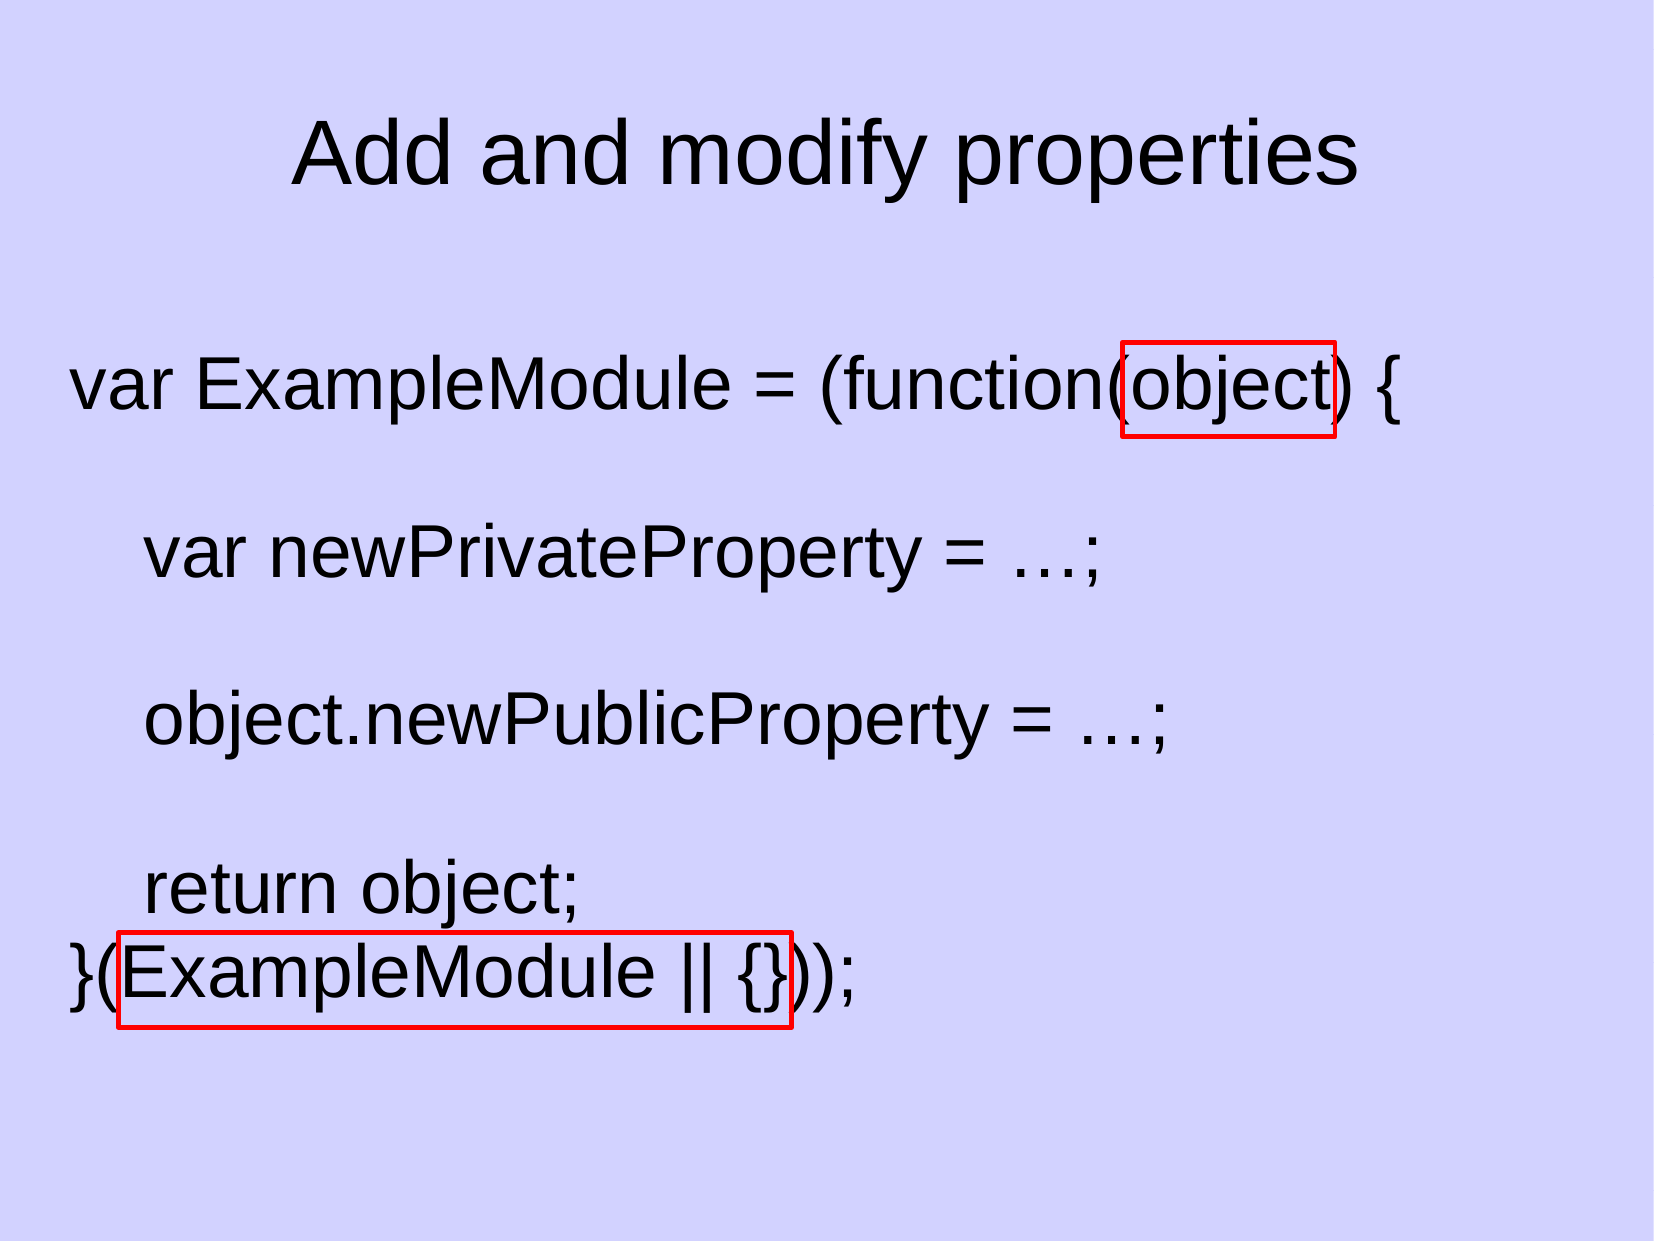

# Add and modify properties
var ExampleModule = (function(object) {
	var newPrivateProperty = …;
	object.newPublicProperty = …;
	return object;
}(ExampleModule || {}));